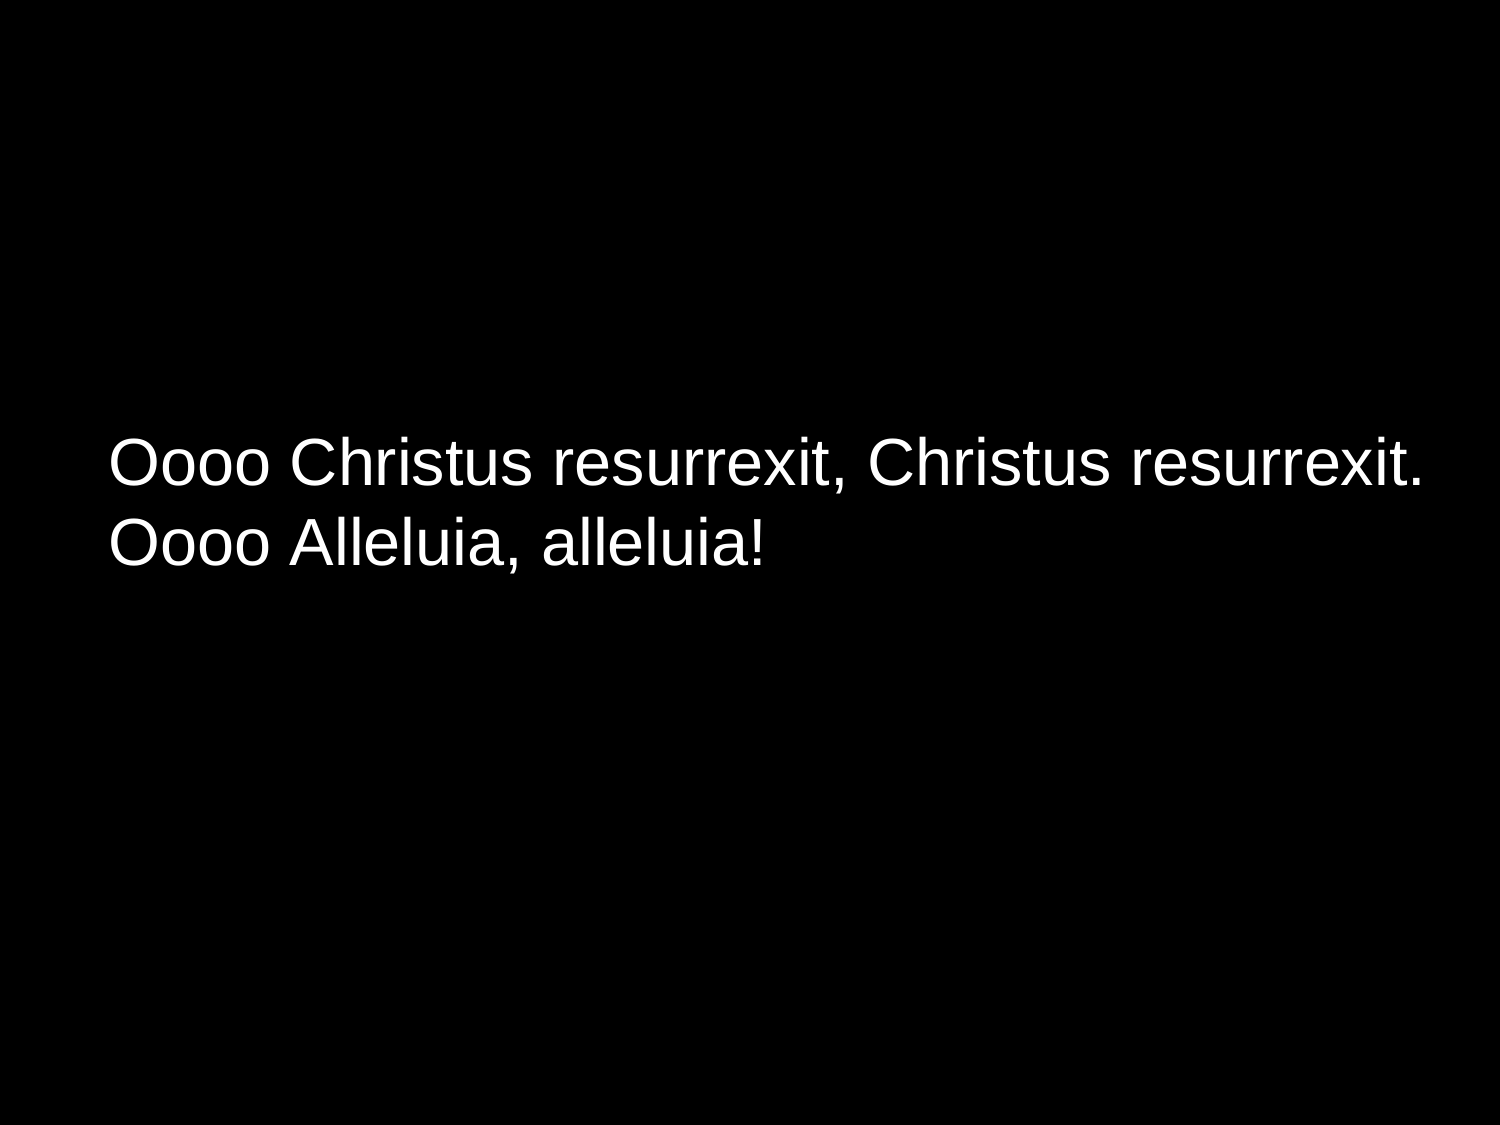

Oooo Christus resurrexit, Christus resurrexit.
Oooo Alleluia, alleluia!